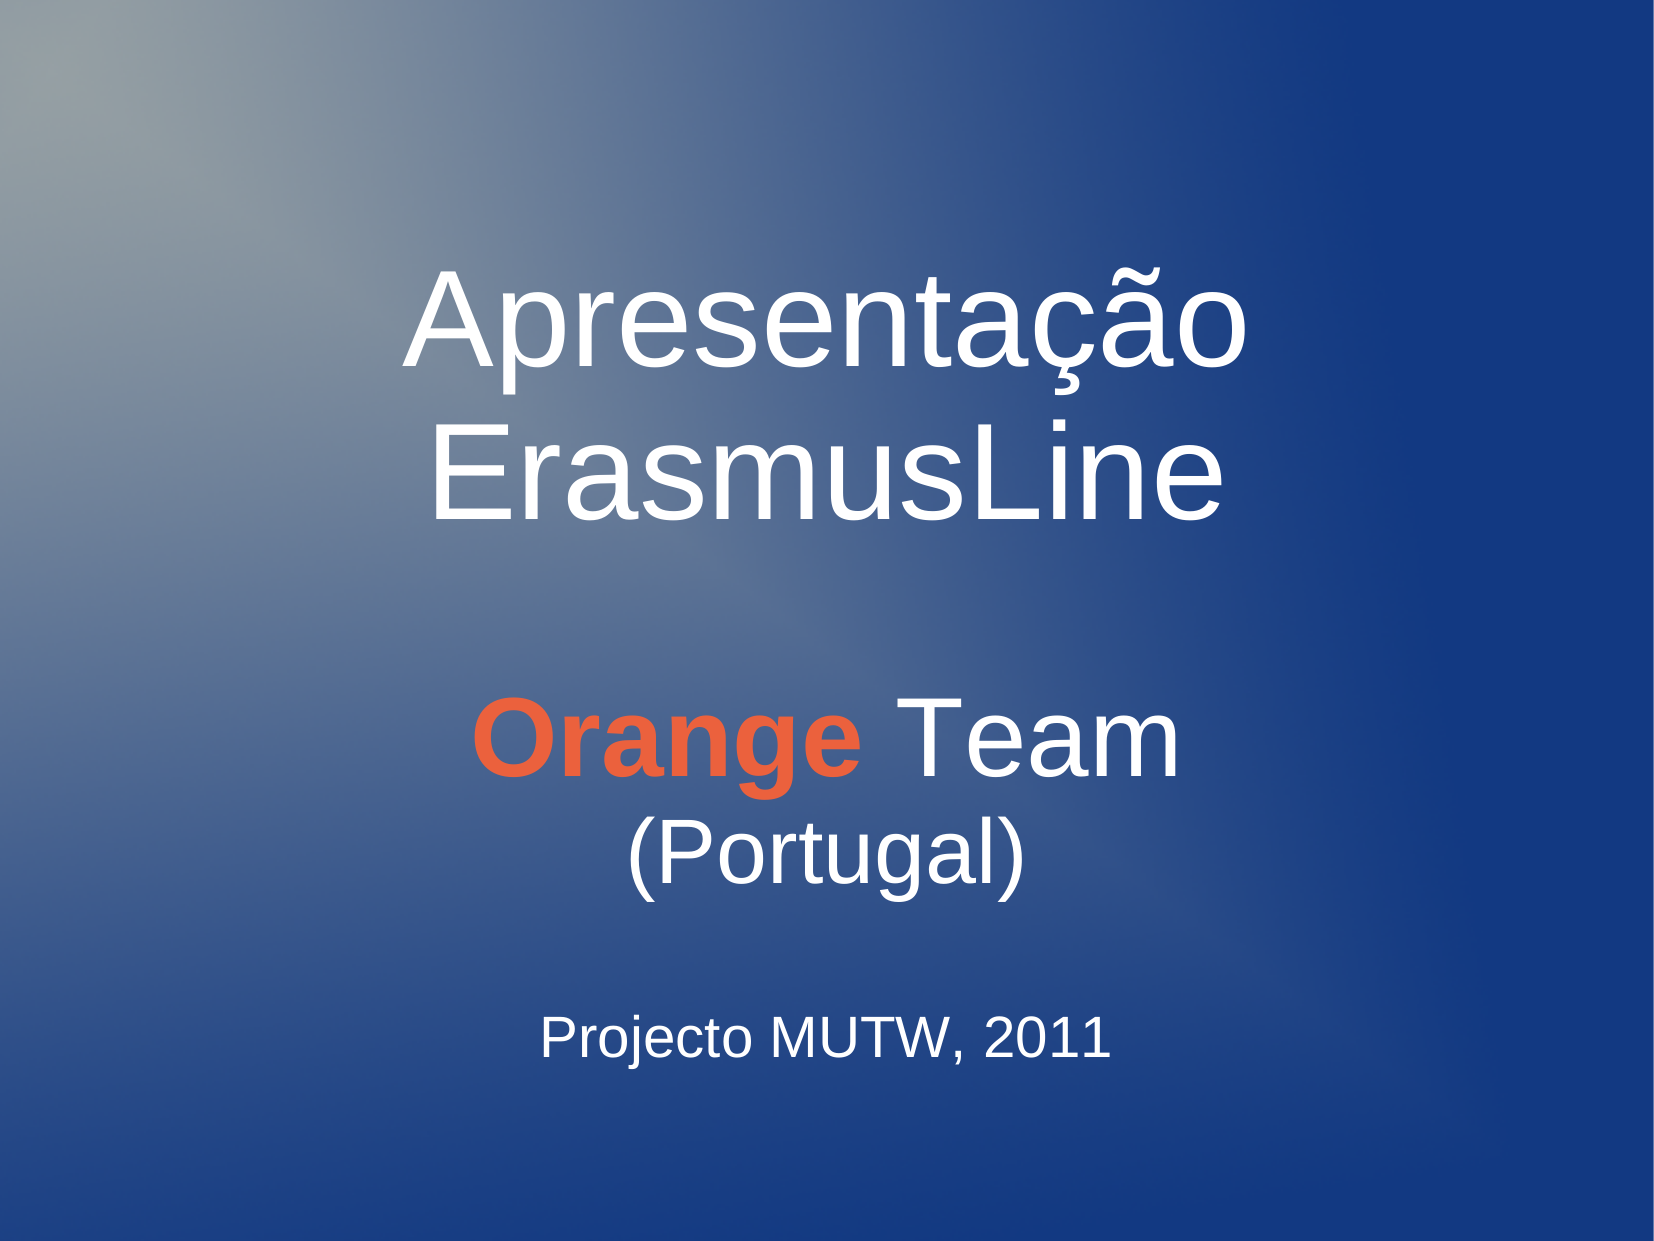

# Apresentação
ErasmusLine
Orange Team
(Portugal)
Projecto MUTW, 2011